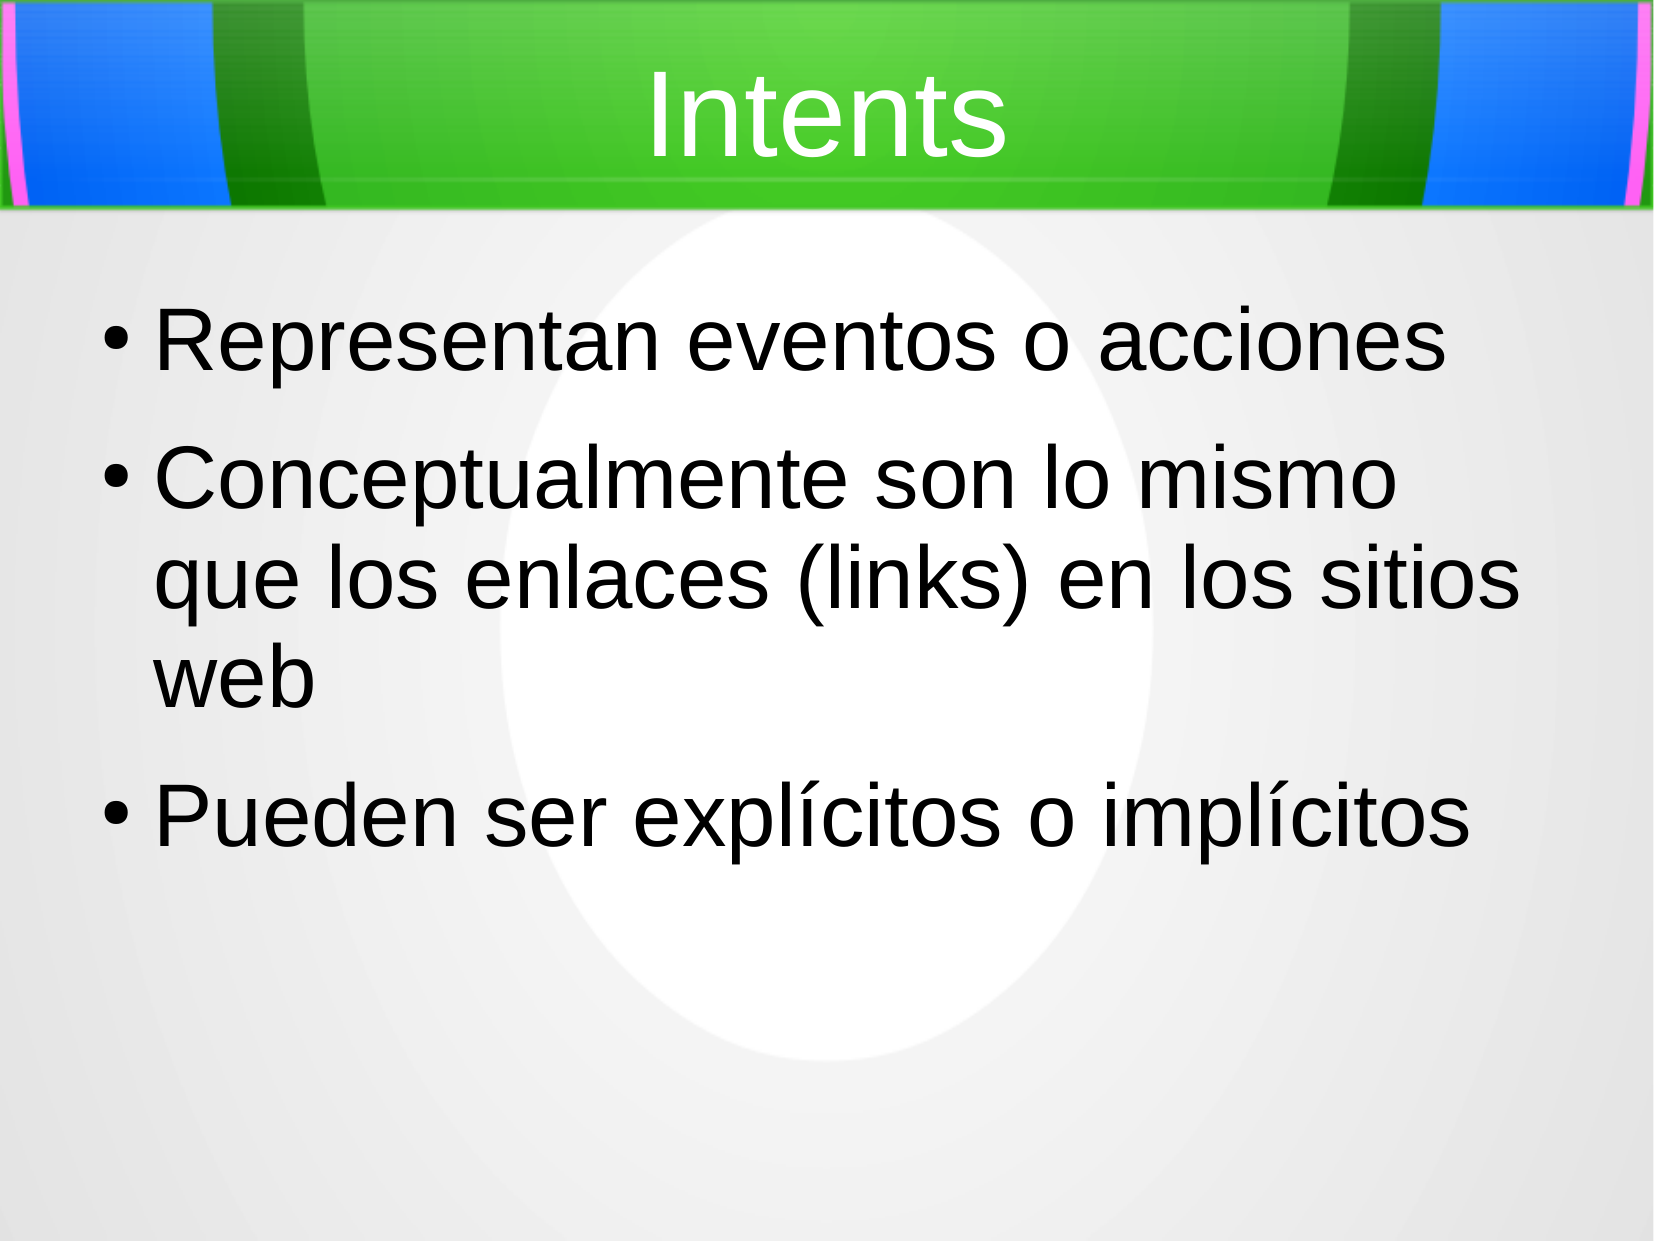

# Intents
Representan eventos o acciones
Conceptualmente son lo mismo que los enlaces (links) en los sitios web
Pueden ser explícitos o implícitos